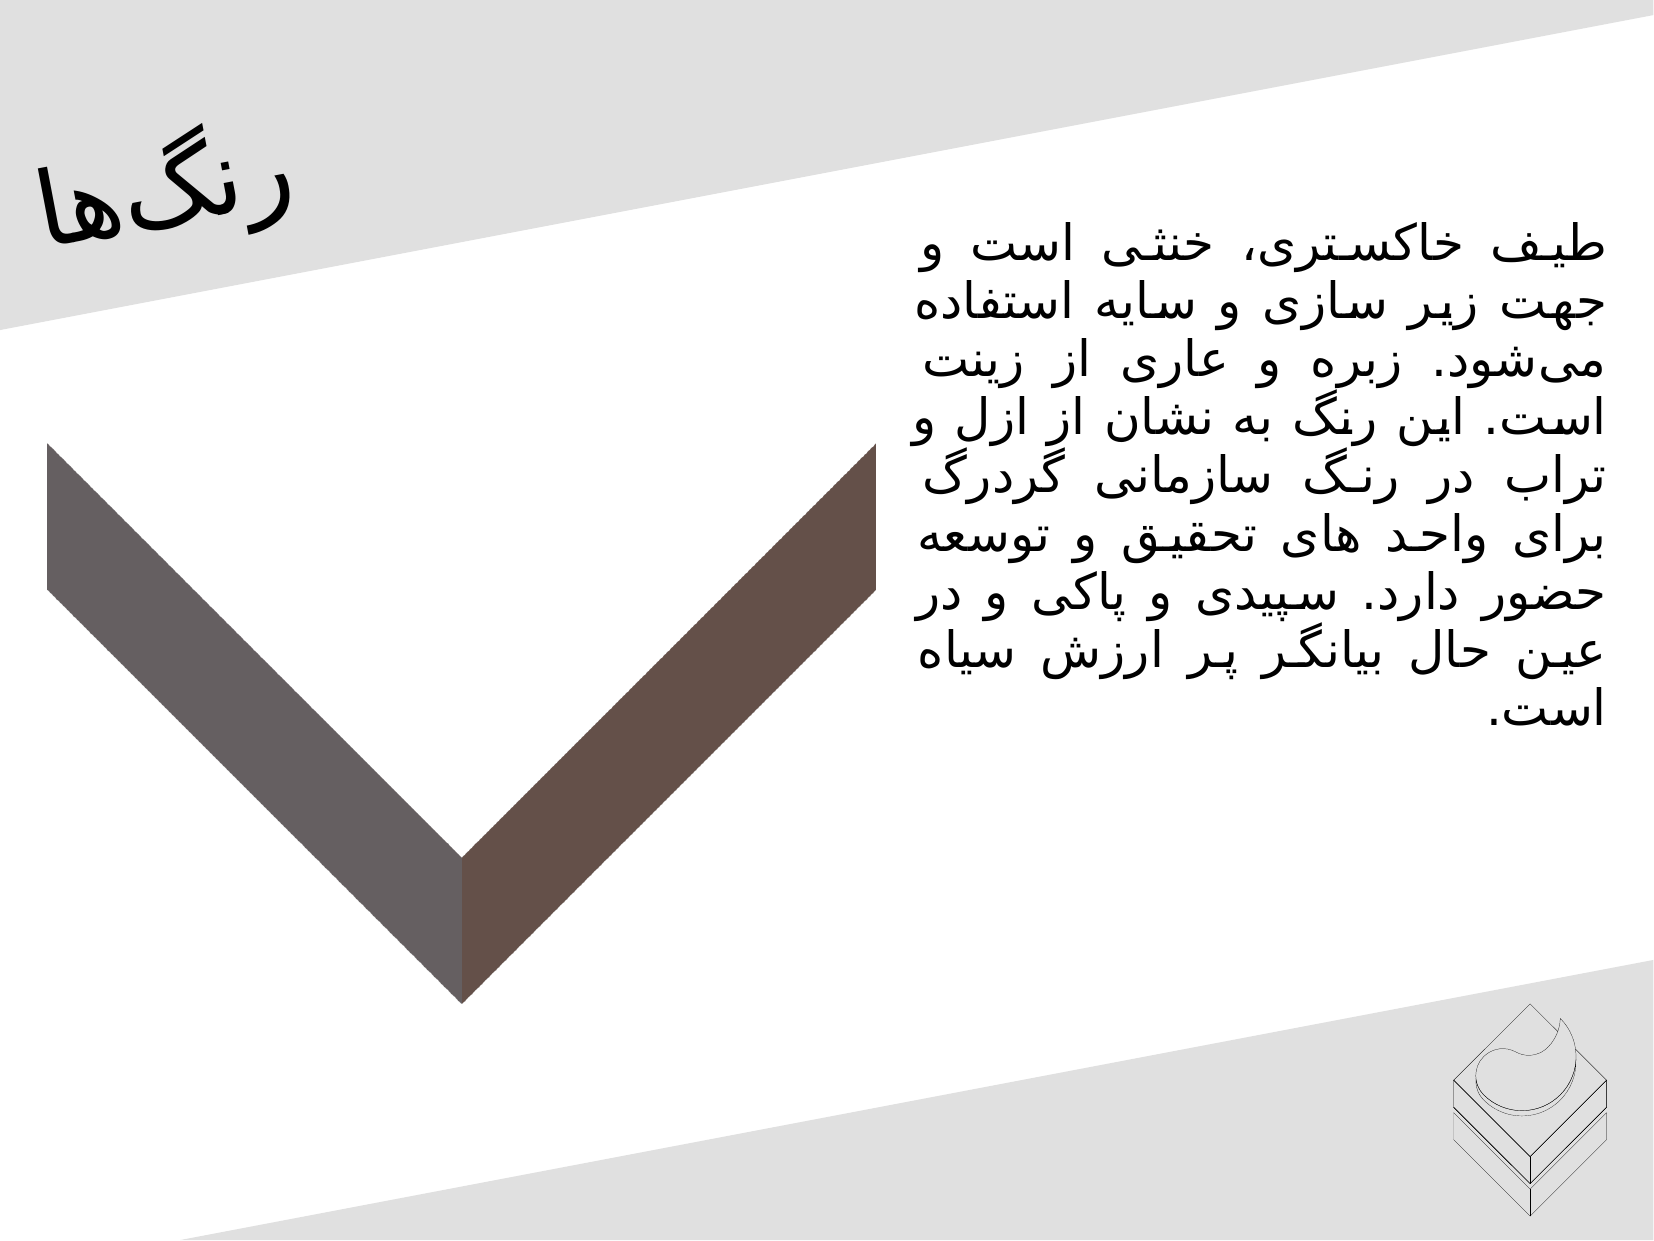

# رنگ‌ها
طیف خاکستری، خنثی است و جهت زیر سازی و سایه استفاده می‌شود. زبره و عاری از زینت است. این رنگ به نشان از ازل و تراب در رنگ سازمانی گردرگ برای واحد های تحقیق و توسعه حضور دارد. سپیدی و پاکی و در عین حال بیانگر پر ارزش سیاه است.